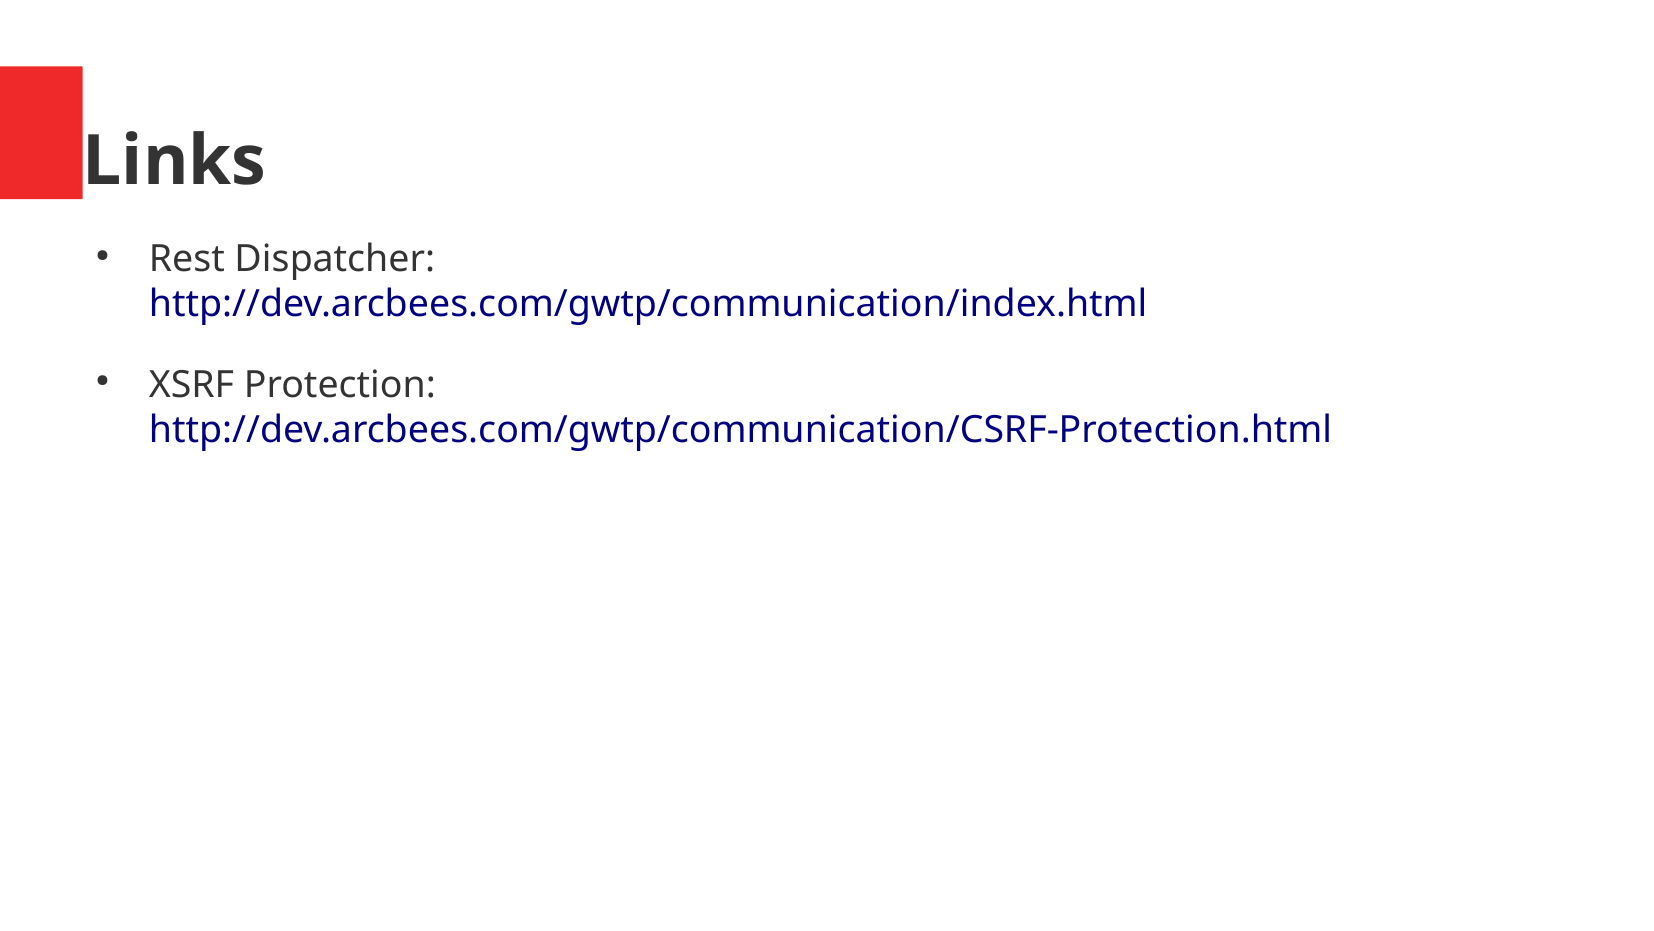

# Links
Rest Dispatcher:
http://dev.arcbees.com/gwtp/communication/index.html
XSRF Protection:
http://dev.arcbees.com/gwtp/communication/CSRF-Protection.html